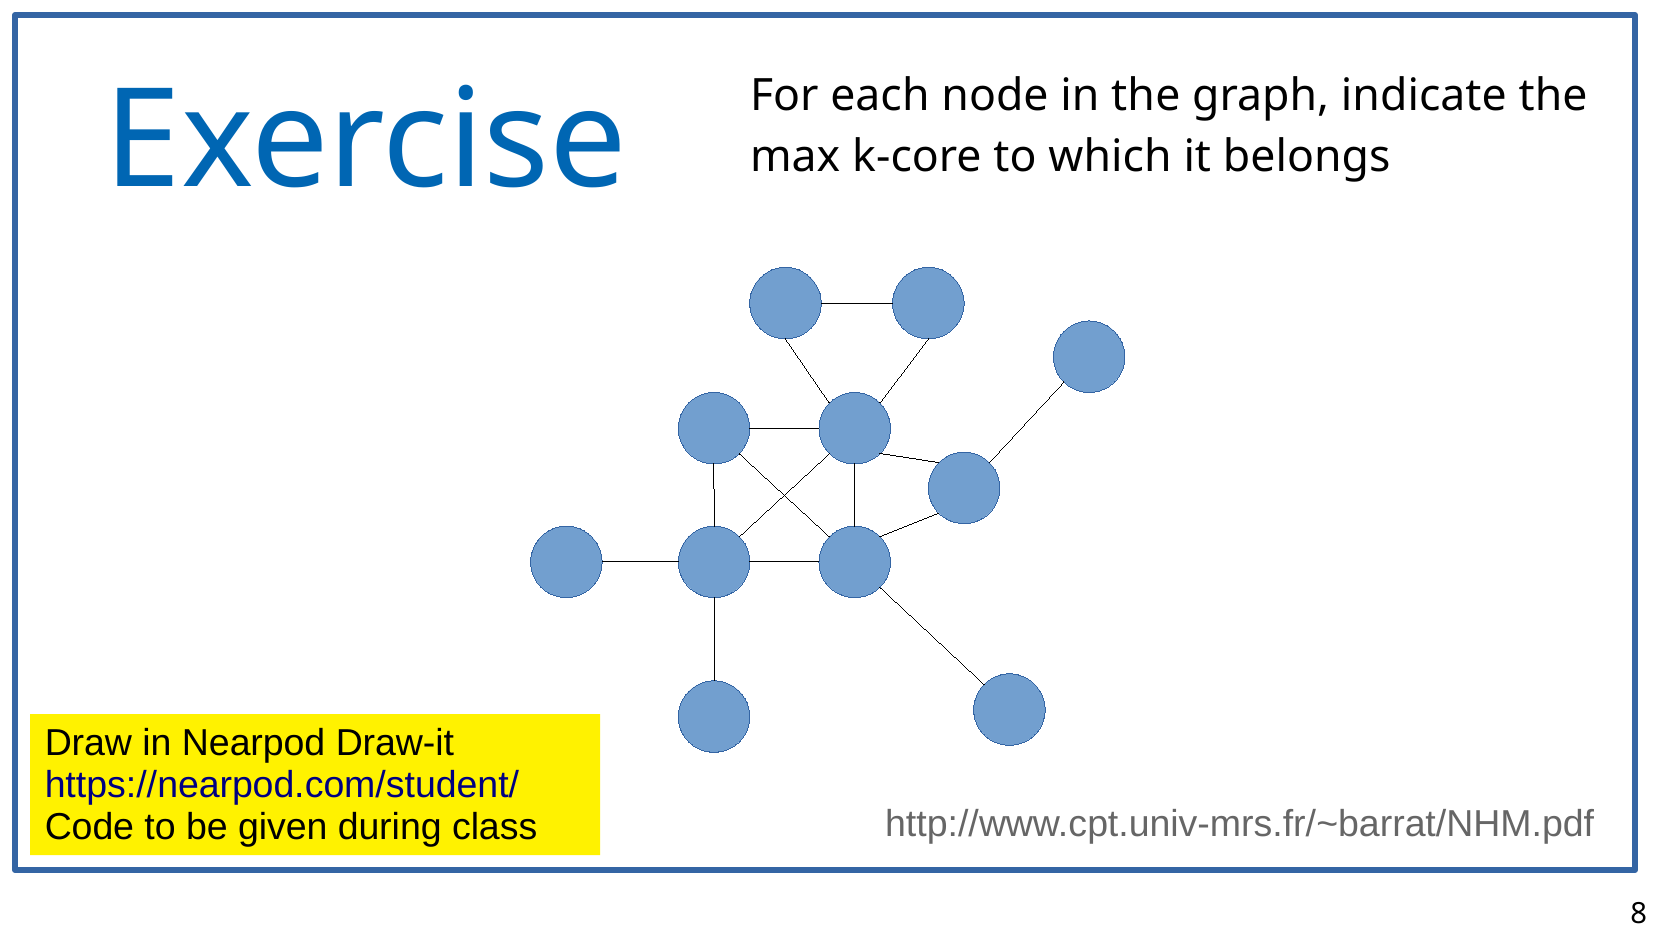

# Exercise
For each node in the graph, indicate the max k-core to which it belongs
Draw in Nearpod Draw-it
https://nearpod.com/student/
Code to be given during class
http://www.cpt.univ-mrs.fr/~barrat/NHM.pdf
8